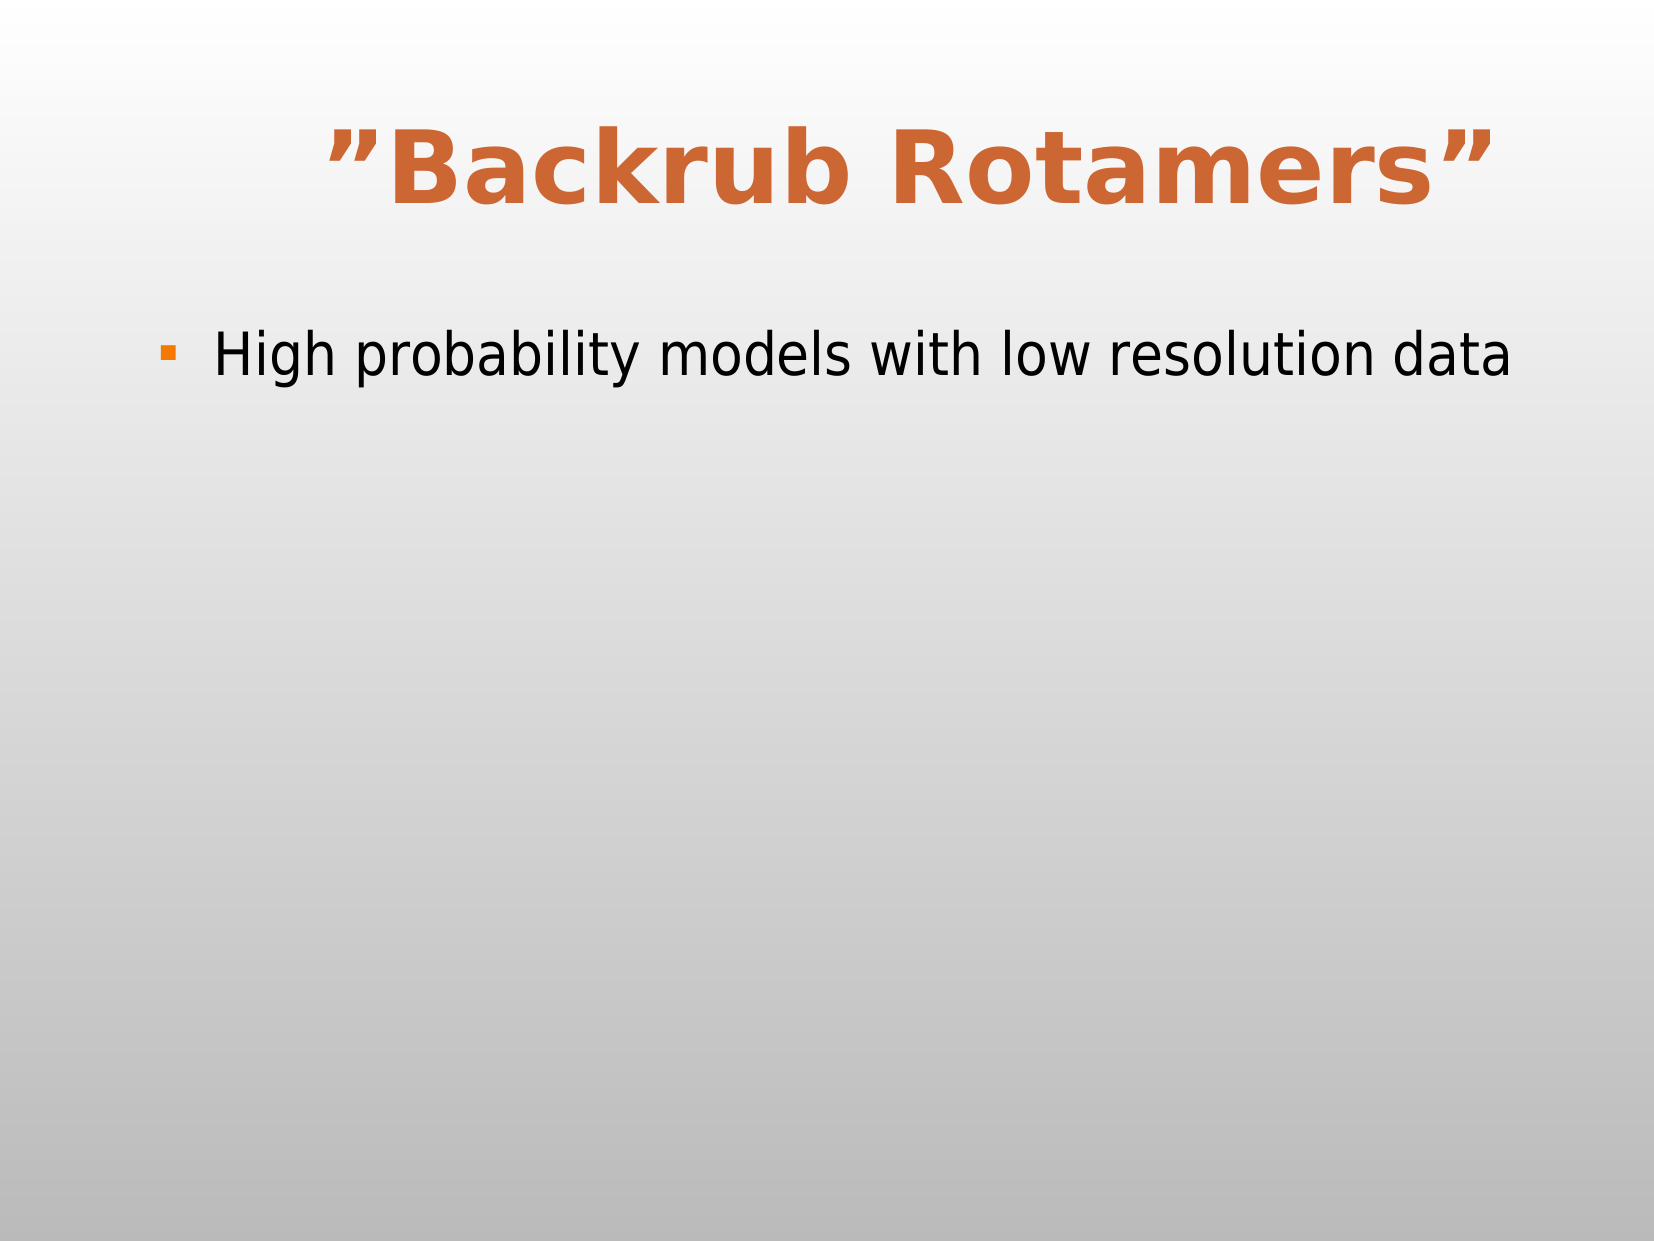

# ”Backrub Rotamers”
High probability models with low resolution data